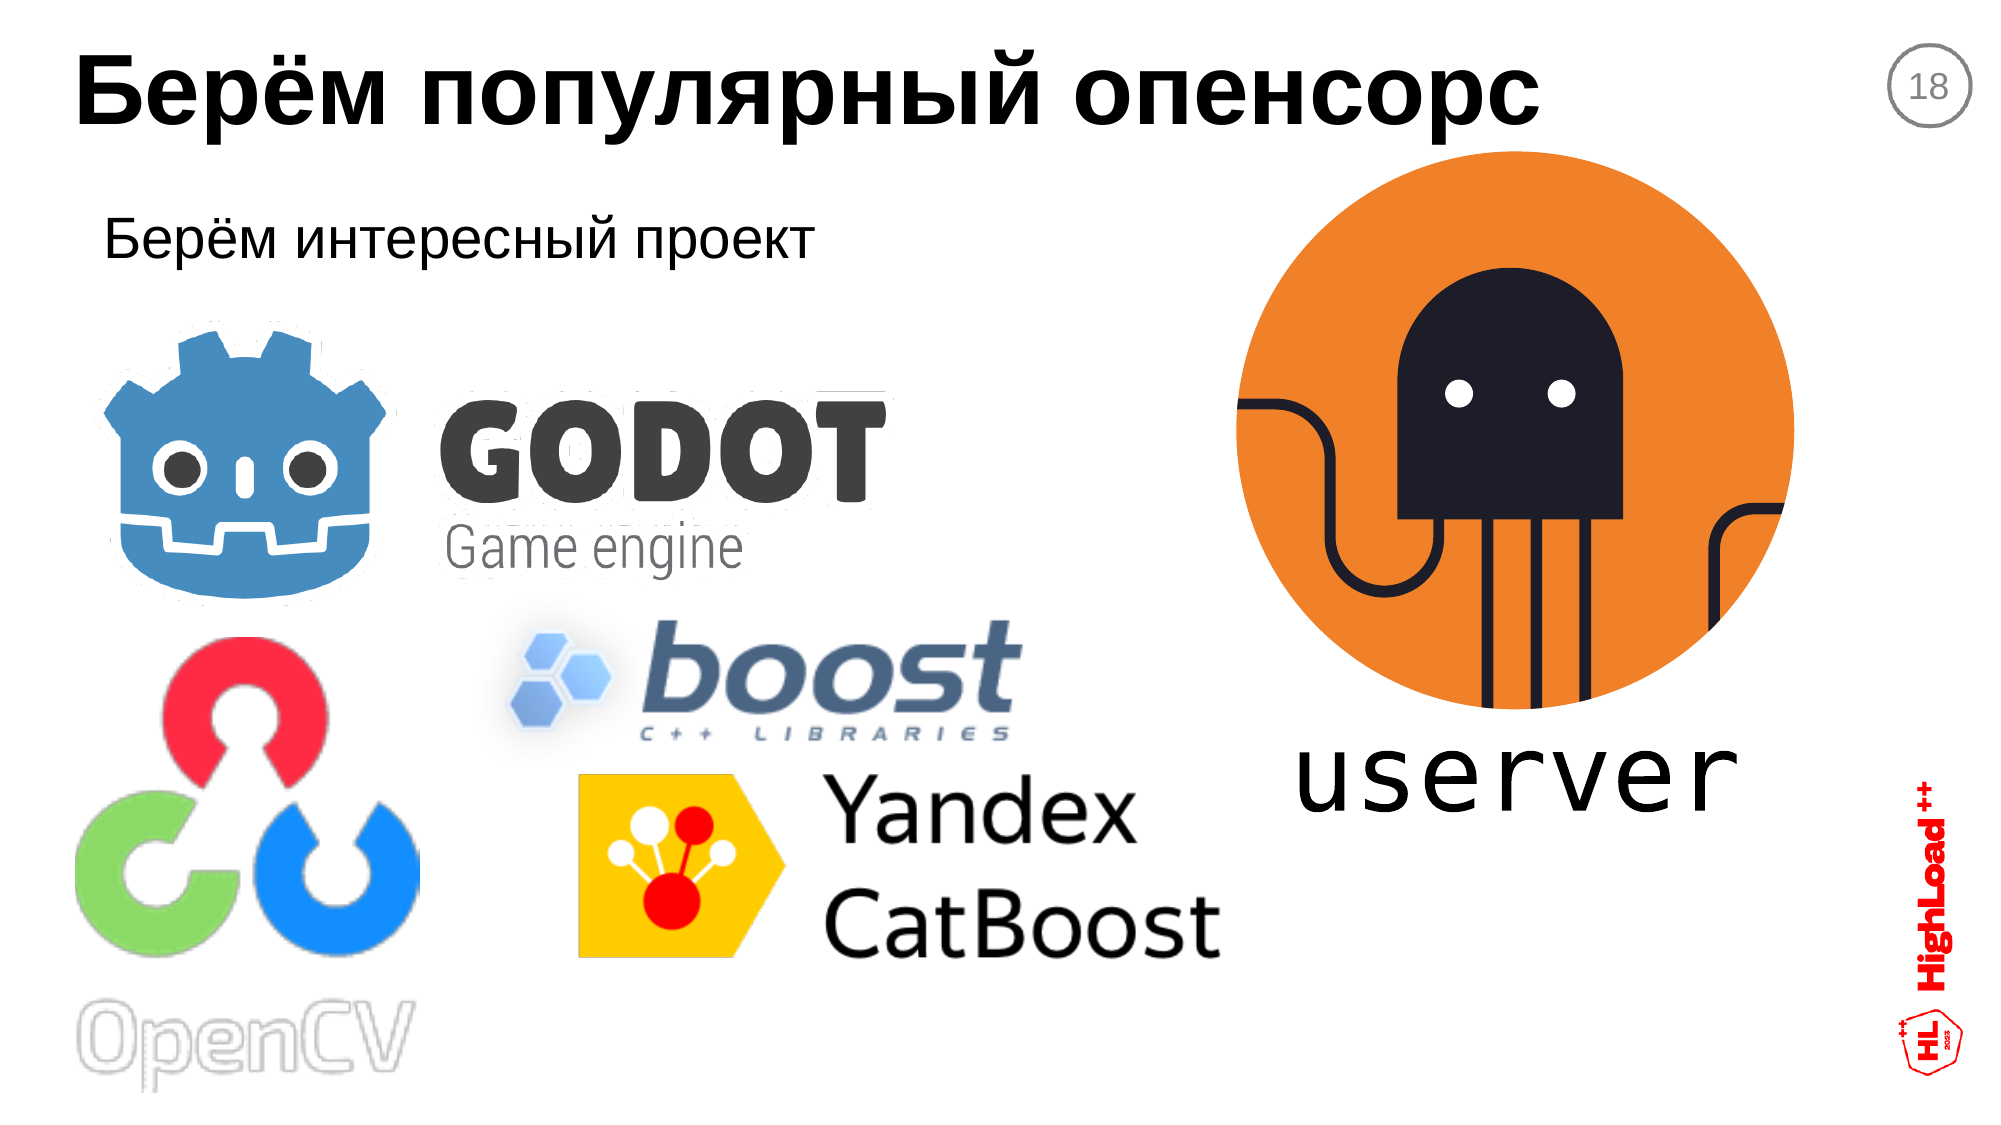

# Берём популярный опенсорс
18
Берём интересный проект